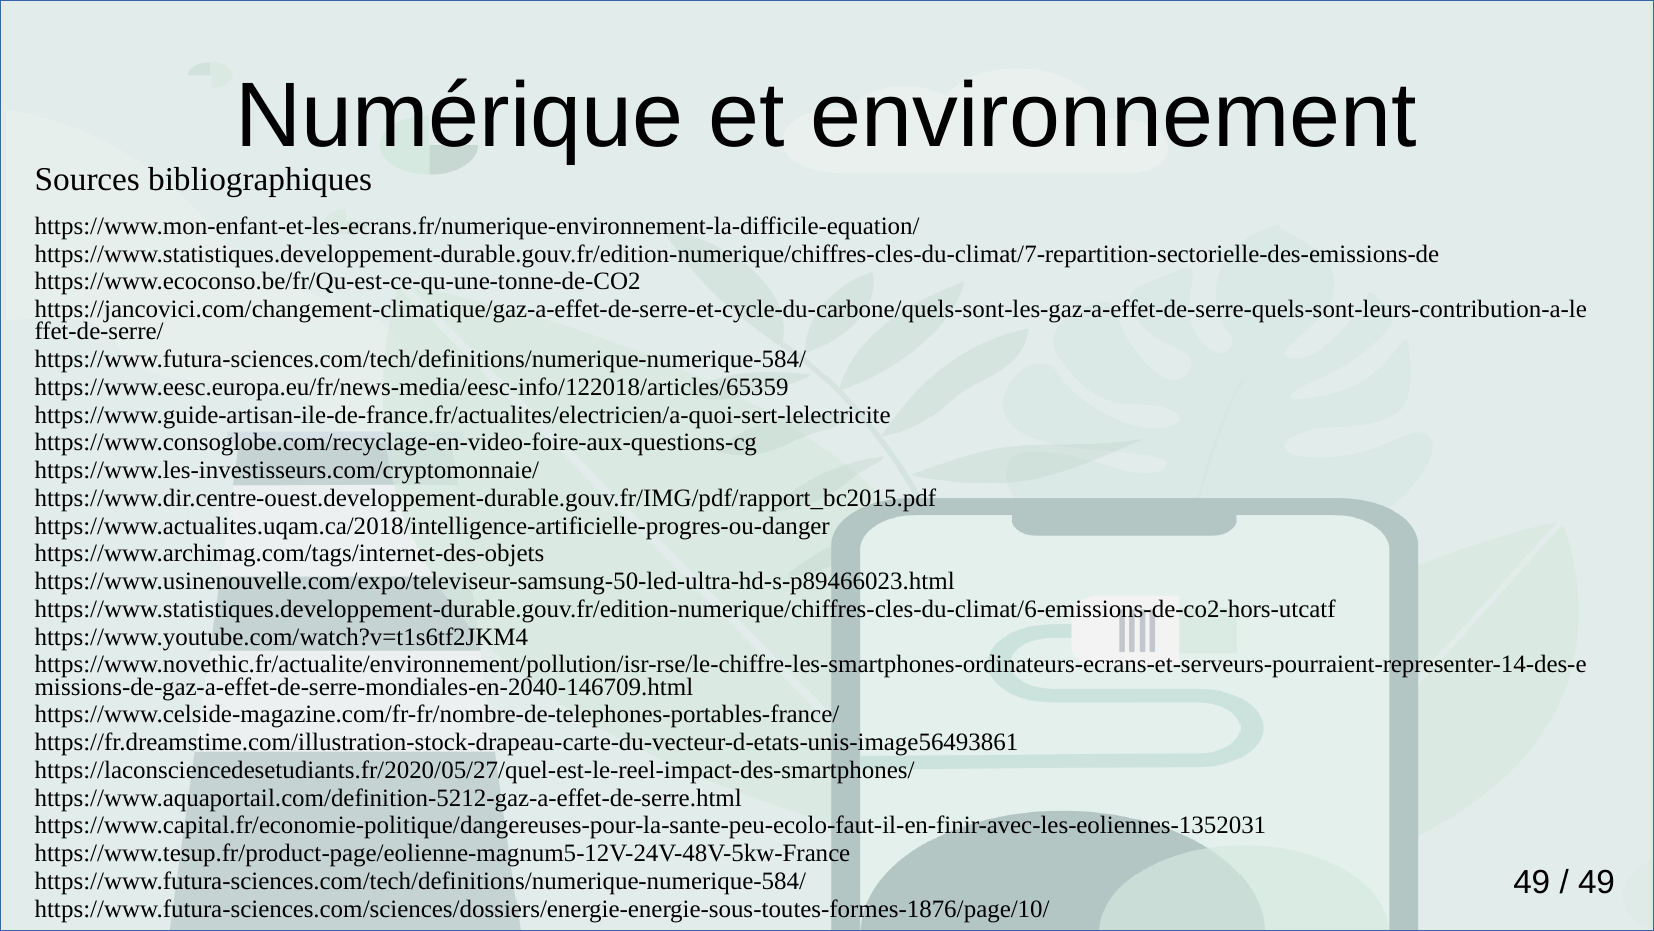

# Numérique et environnement
Sources bibliographiques
https://www.mon-enfant-et-les-ecrans.fr/numerique-environnement-la-difficile-equation/
https://www.statistiques.developpement-durable.gouv.fr/edition-numerique/chiffres-cles-du-climat/7-repartition-sectorielle-des-emissions-de
https://www.ecoconso.be/fr/Qu-est-ce-qu-une-tonne-de-CO2
https://jancovici.com/changement-climatique/gaz-a-effet-de-serre-et-cycle-du-carbone/quels-sont-les-gaz-a-effet-de-serre-quels-sont-leurs-contribution-a-leffet-de-serre/
https://www.futura-sciences.com/tech/definitions/numerique-numerique-584/
https://www.eesc.europa.eu/fr/news-media/eesc-info/122018/articles/65359
https://www.guide-artisan-ile-de-france.fr/actualites/electricien/a-quoi-sert-lelectricite
https://www.consoglobe.com/recyclage-en-video-foire-aux-questions-cg
https://www.les-investisseurs.com/cryptomonnaie/
https://www.dir.centre-ouest.developpement-durable.gouv.fr/IMG/pdf/rapport_bc2015.pdf
https://www.actualites.uqam.ca/2018/intelligence-artificielle-progres-ou-danger
https://www.archimag.com/tags/internet-des-objets
https://www.usinenouvelle.com/expo/televiseur-samsung-50-led-ultra-hd-s-p89466023.html
https://www.statistiques.developpement-durable.gouv.fr/edition-numerique/chiffres-cles-du-climat/6-emissions-de-co2-hors-utcatf
https://www.youtube.com/watch?v=t1s6tf2JKM4
https://www.novethic.fr/actualite/environnement/pollution/isr-rse/le-chiffre-les-smartphones-ordinateurs-ecrans-et-serveurs-pourraient-representer-14-des-emissions-de-gaz-a-effet-de-serre-mondiales-en-2040-146709.html
https://www.celside-magazine.com/fr-fr/nombre-de-telephones-portables-france/
https://fr.dreamstime.com/illustration-stock-drapeau-carte-du-vecteur-d-etats-unis-image56493861
https://laconsciencedesetudiants.fr/2020/05/27/quel-est-le-reel-impact-des-smartphones/
https://www.aquaportail.com/definition-5212-gaz-a-effet-de-serre.html
https://www.capital.fr/economie-politique/dangereuses-pour-la-sante-peu-ecolo-faut-il-en-finir-avec-les-eoliennes-1352031
https://www.tesup.fr/product-page/eolienne-magnum5-12V-24V-48V-5kw-France
https://www.futura-sciences.com/tech/definitions/numerique-numerique-584/
https://www.futura-sciences.com/sciences/dossiers/energie-energie-sous-toutes-formes-1876/page/10/